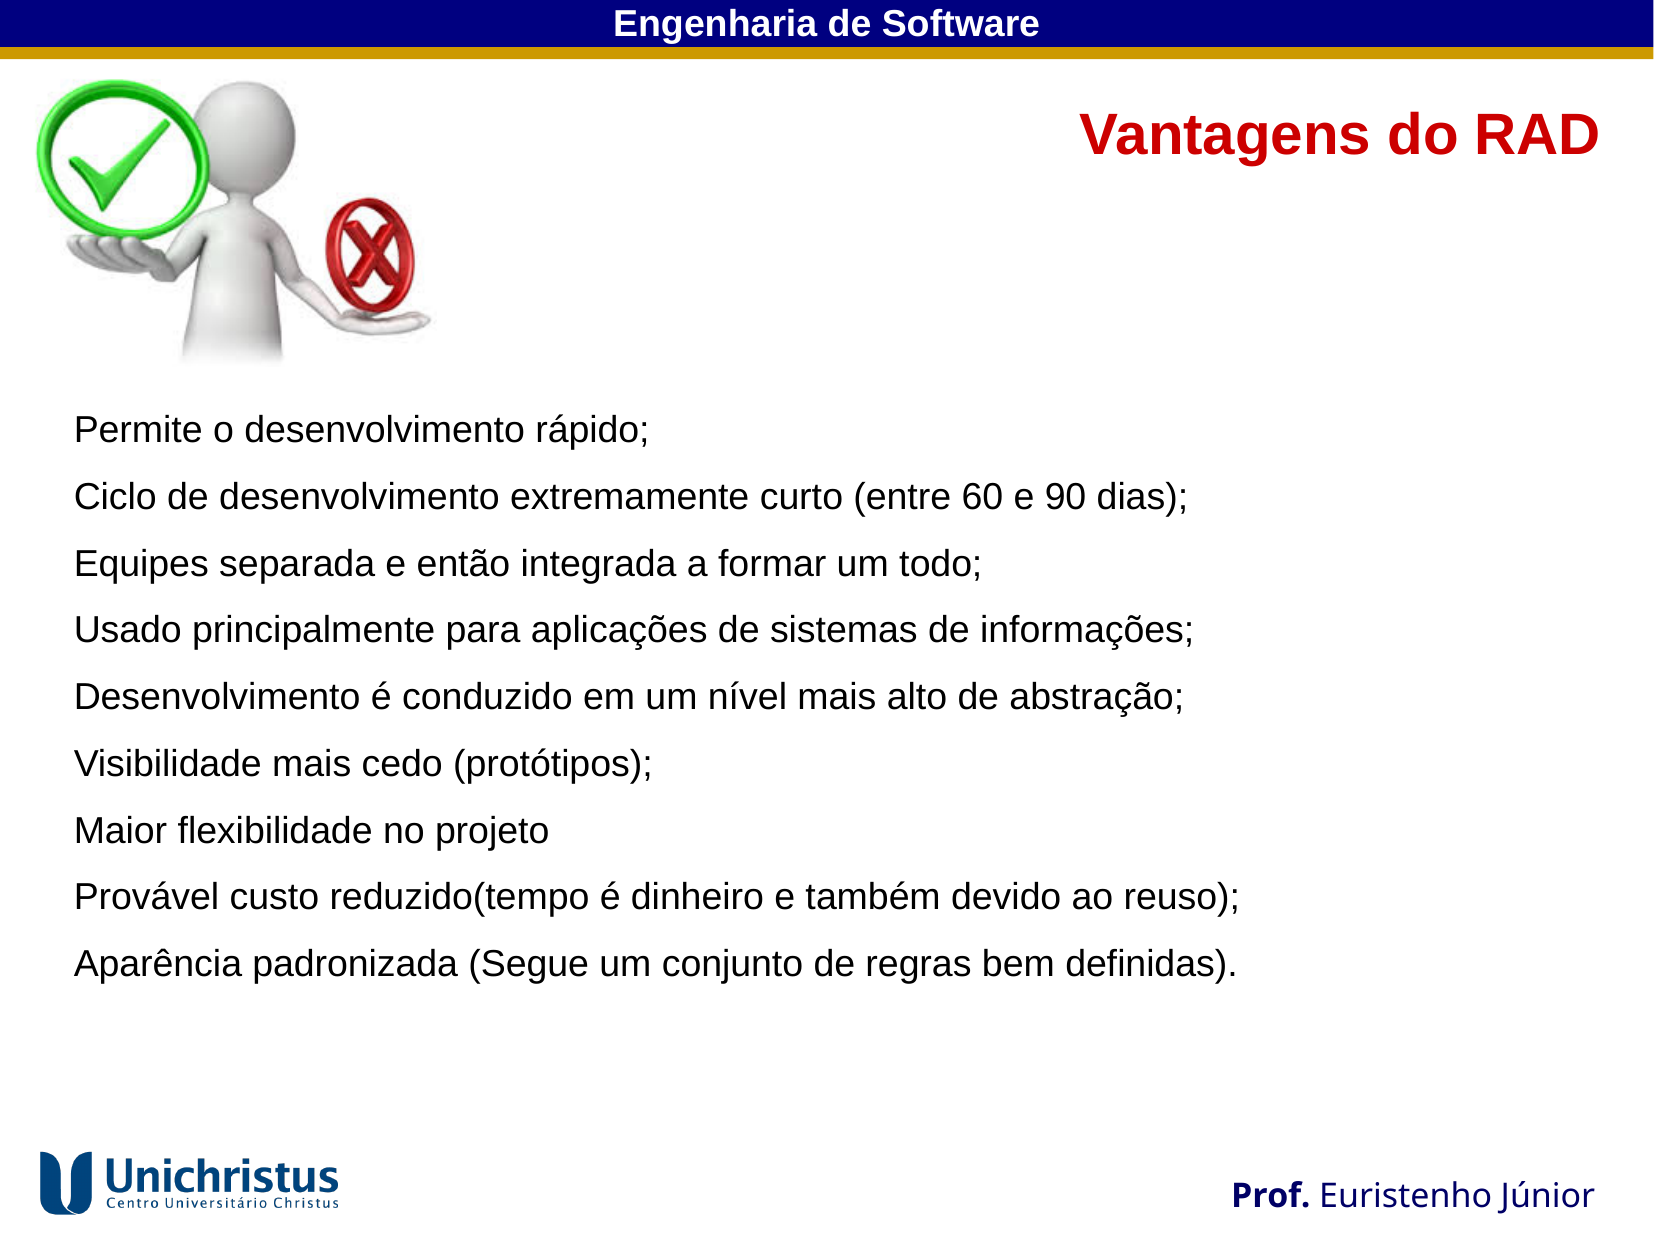

Engenharia de Software
Vantagens do RAD
Permite o desenvolvimento rápido;
Ciclo de desenvolvimento extremamente curto (entre 60 e 90 dias);
Equipes separada e então integrada a formar um todo;
Usado principalmente para aplicações de sistemas de informações;
Desenvolvimento é conduzido em um nível mais alto de abstração;
Visibilidade mais cedo (protótipos);
Maior flexibilidade no projeto
Provável custo reduzido(tempo é dinheiro e também devido ao reuso);
Aparência padronizada (Segue um conjunto de regras bem definidas).
Prof. Euristenho Júnior